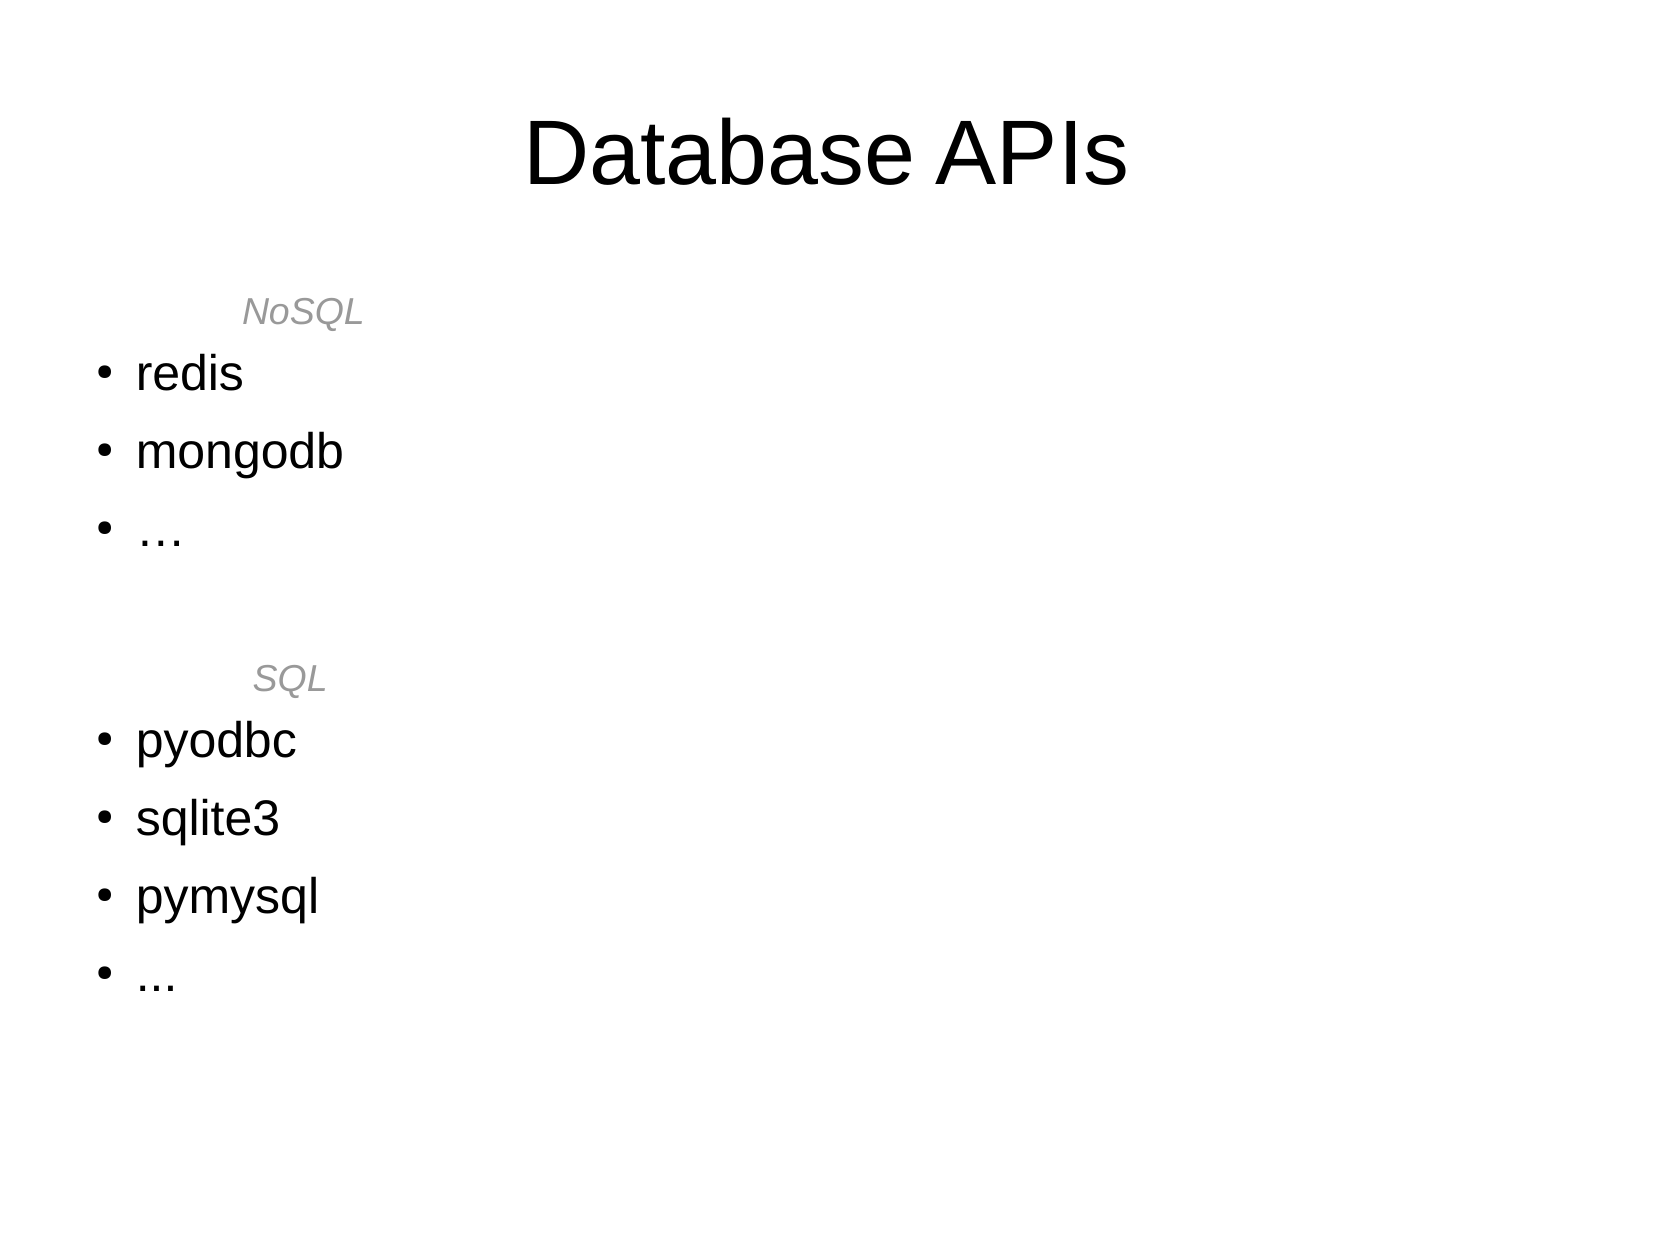

# Database APIs
NoSQL
redis
mongodb
…
 SQL
pyodbc
sqlite3
pymysql
...